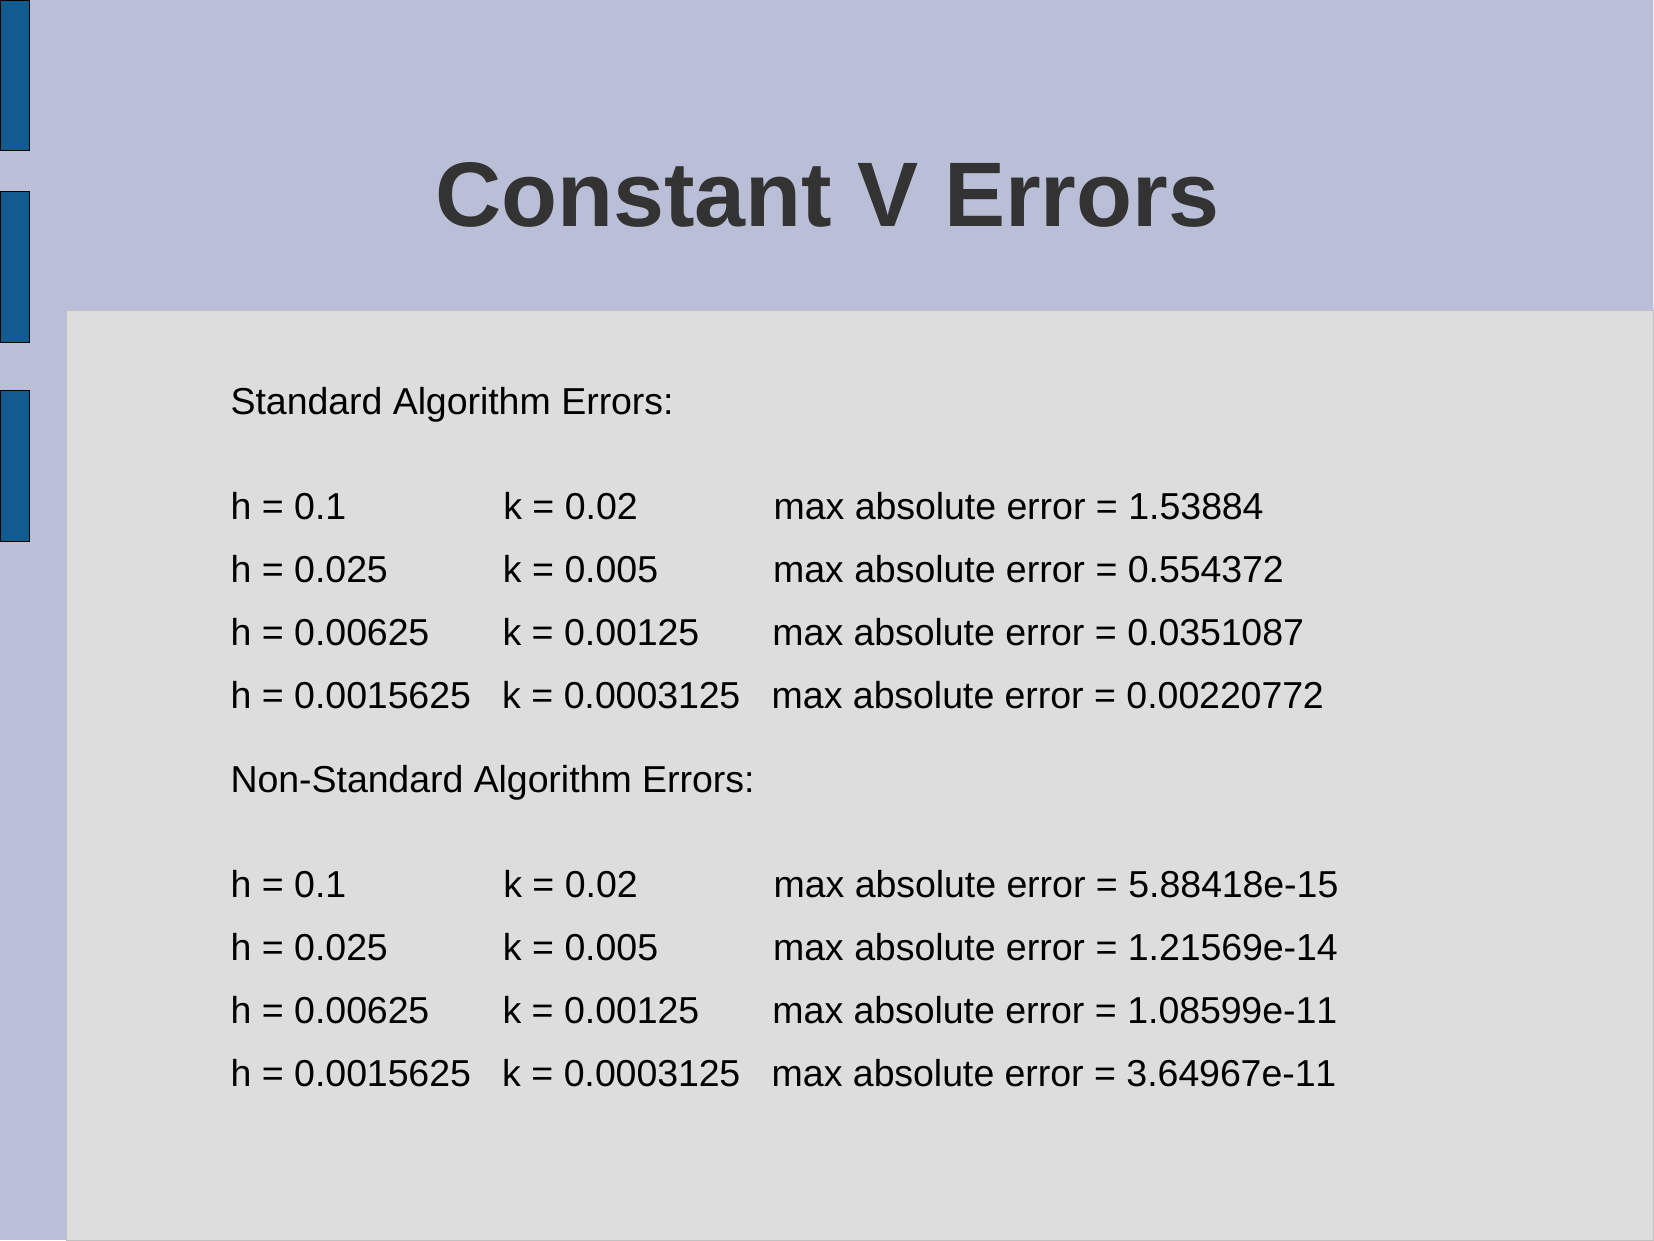

# Constant V Errors
Standard Algorithm Errors:
h = 0.1 k = 0.02 max absolute error = 1.53884
h = 0.025 k = 0.005 max absolute error = 0.554372
h = 0.00625 k = 0.00125 max absolute error = 0.0351087
h = 0.0015625 k = 0.0003125 max absolute error = 0.00220772
Non-Standard Algorithm Errors:
h = 0.1 k = 0.02 max absolute error = 5.88418e-15
h = 0.025 k = 0.005 max absolute error = 1.21569e-14
h = 0.00625 k = 0.00125 max absolute error = 1.08599e-11
h = 0.0015625 k = 0.0003125 max absolute error = 3.64967e-11